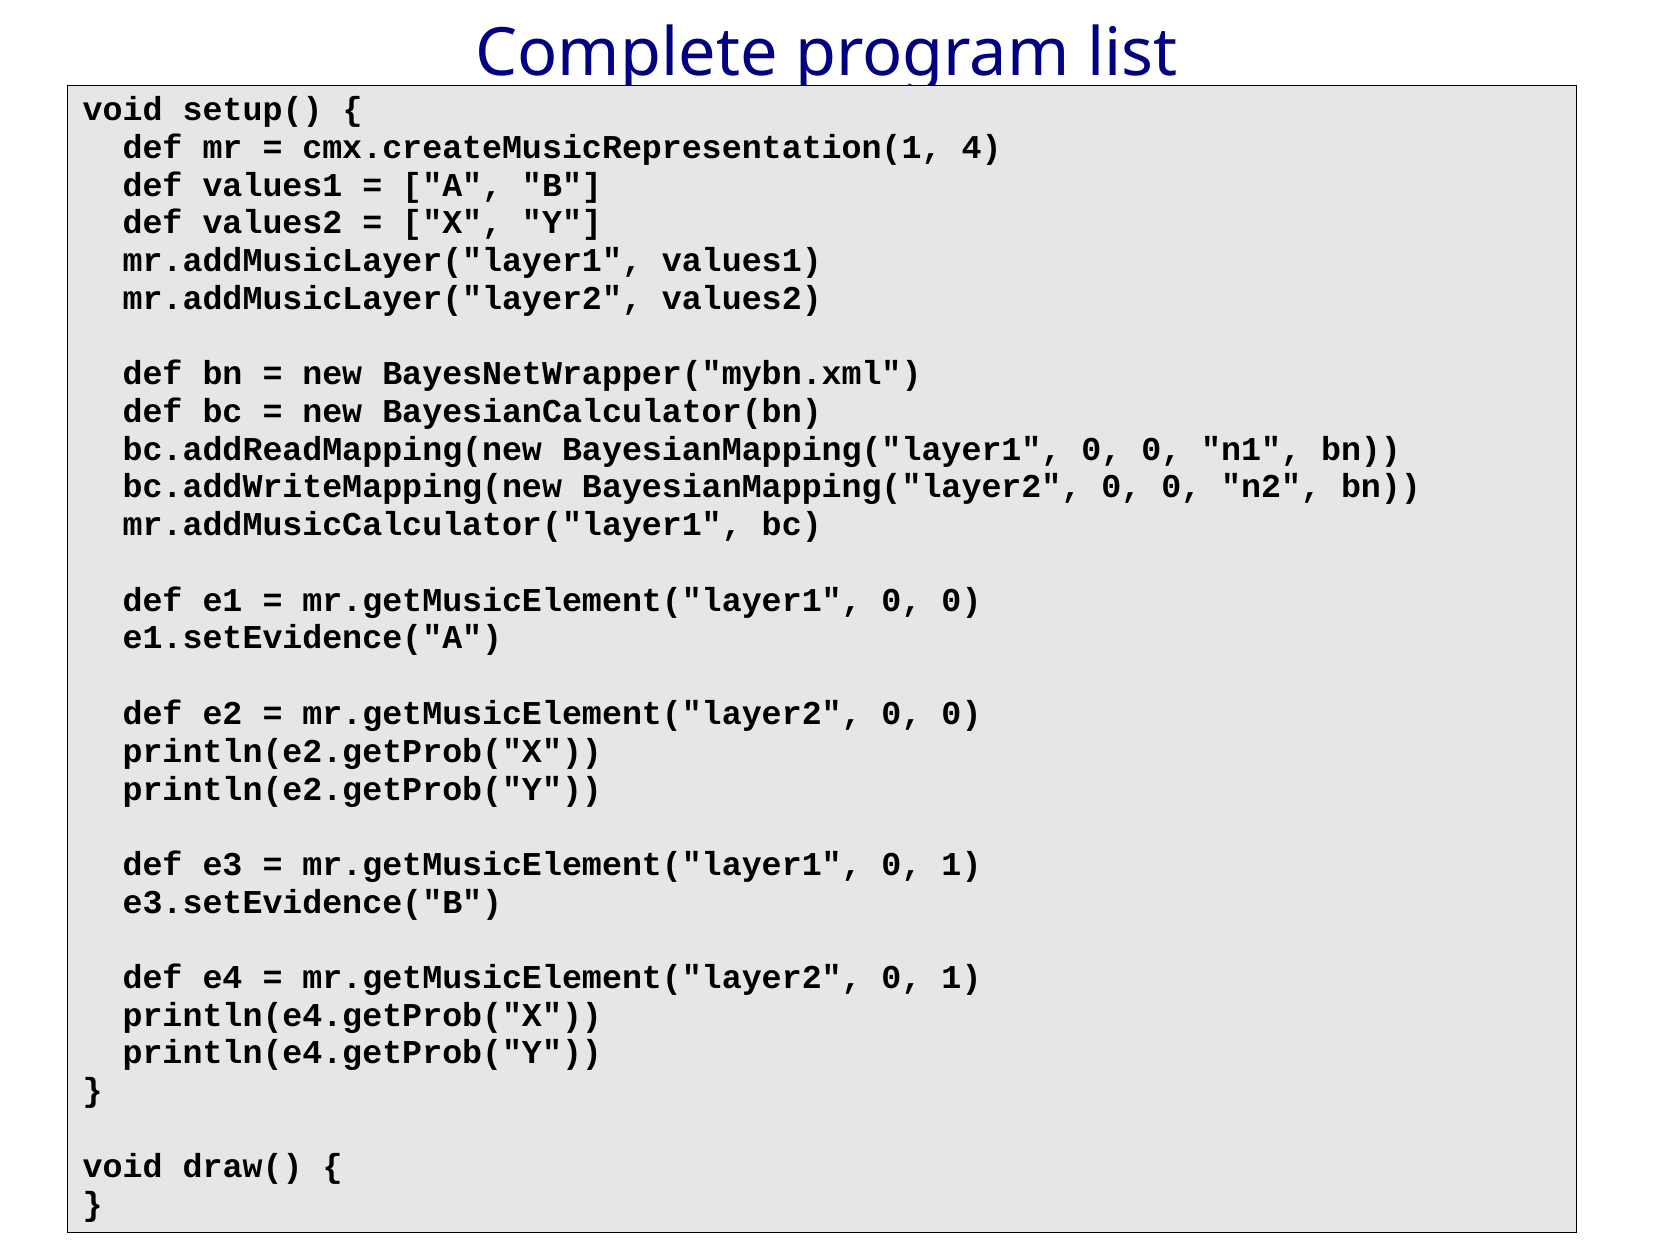

# Complete program list
void setup() {
 def mr = cmx.createMusicRepresentation(1, 4)
 def values1 = ["A", "B"]
 def values2 = ["X", "Y"]
 mr.addMusicLayer("layer1", values1)
 mr.addMusicLayer("layer2", values2)
 def bn = new BayesNetWrapper("mybn.xml")
 def bc = new BayesianCalculator(bn)
 bc.addReadMapping(new BayesianMapping("layer1", 0, 0, "n1", bn))
 bc.addWriteMapping(new BayesianMapping("layer2", 0, 0, "n2", bn))
 mr.addMusicCalculator("layer1", bc)
 def e1 = mr.getMusicElement("layer1", 0, 0)
 e1.setEvidence("A")
 def e2 = mr.getMusicElement("layer2", 0, 0)
 println(e2.getProb("X"))
 println(e2.getProb("Y"))
 def e3 = mr.getMusicElement("layer1", 0, 1)
 e3.setEvidence("B")
 def e4 = mr.getMusicElement("layer2", 0, 1)
 println(e4.getProb("X"))
 println(e4.getProb("Y"))
}
void draw() {
}